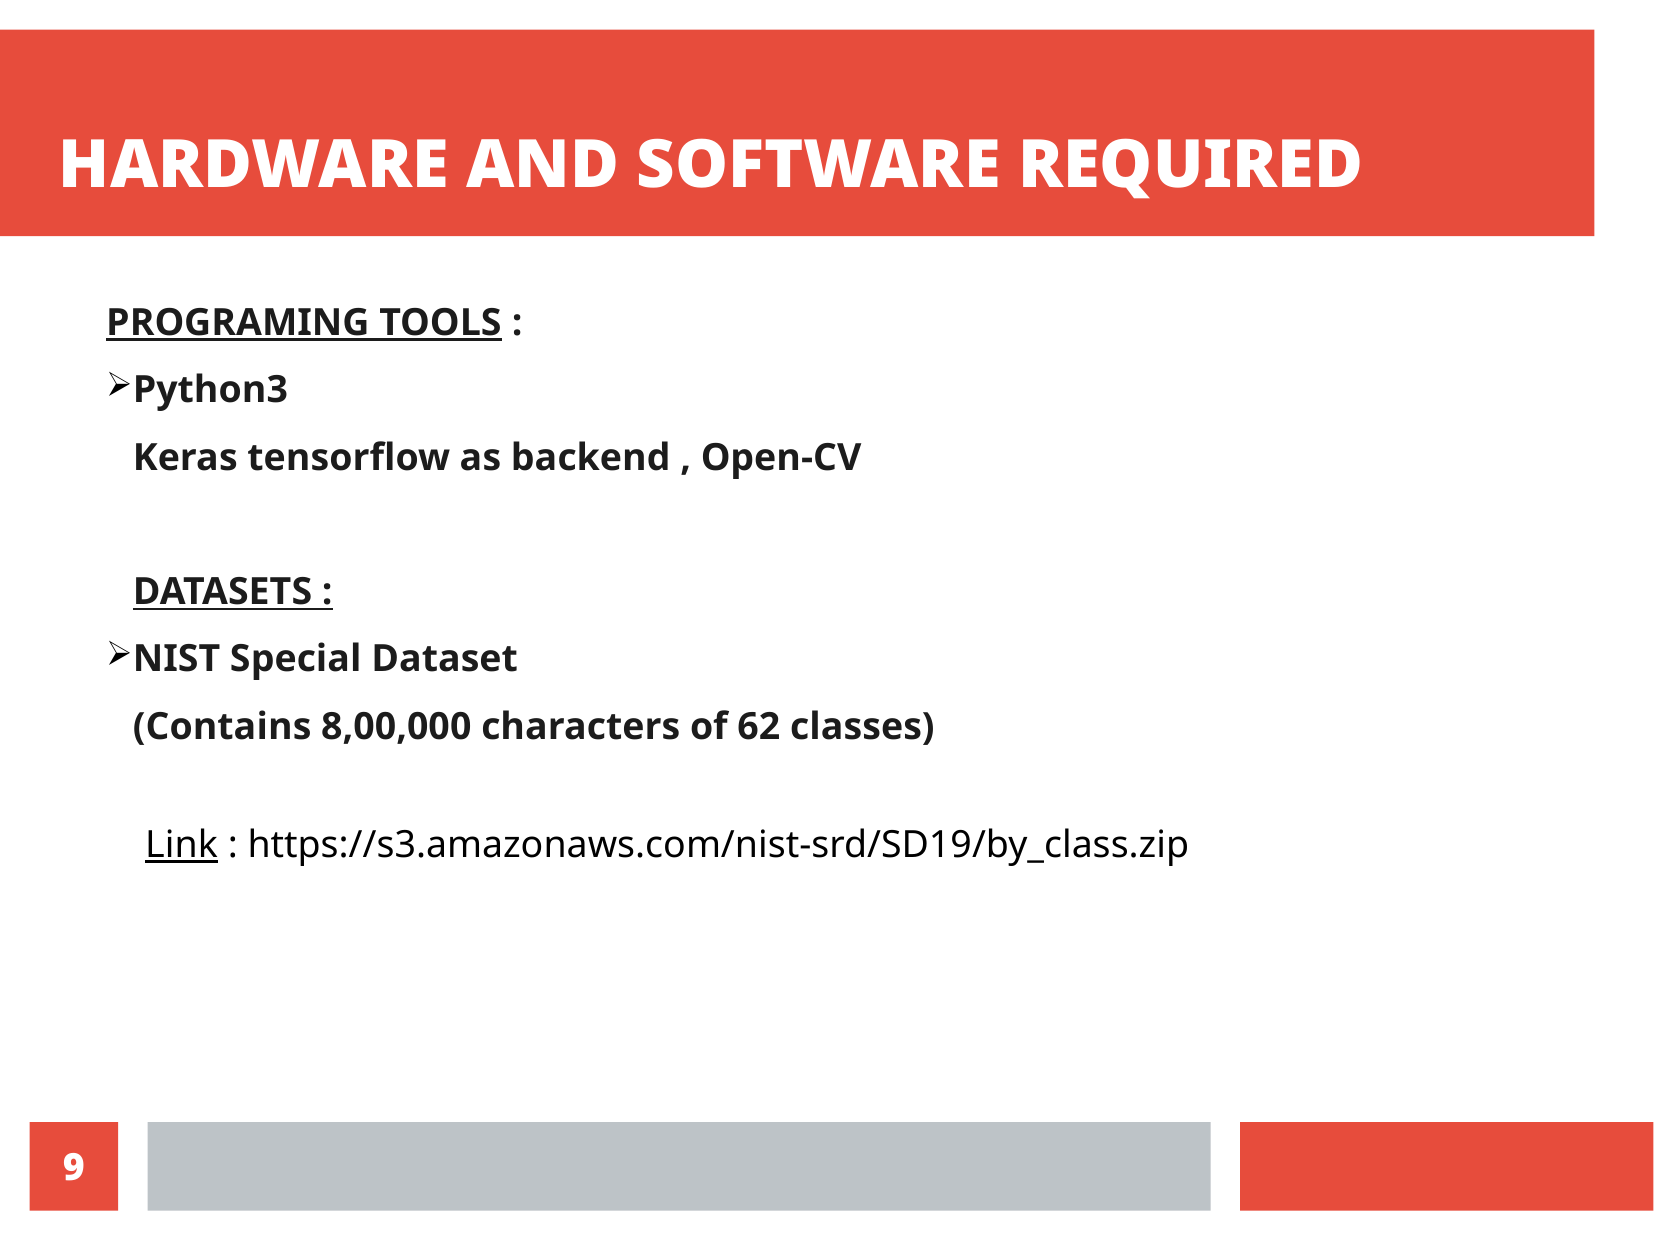

# HARDWARE AND SOFTWARE REQUIRED
PROGRAMING TOOLS :
Python3
Keras tensorflow as backend , Open-CV
DATASETS :
NIST Special Dataset
(Contains 8,00,000 characters of 62 classes)
 Link : https://s3.amazonaws.com/nist-srd/SD19/by_class.zip
9